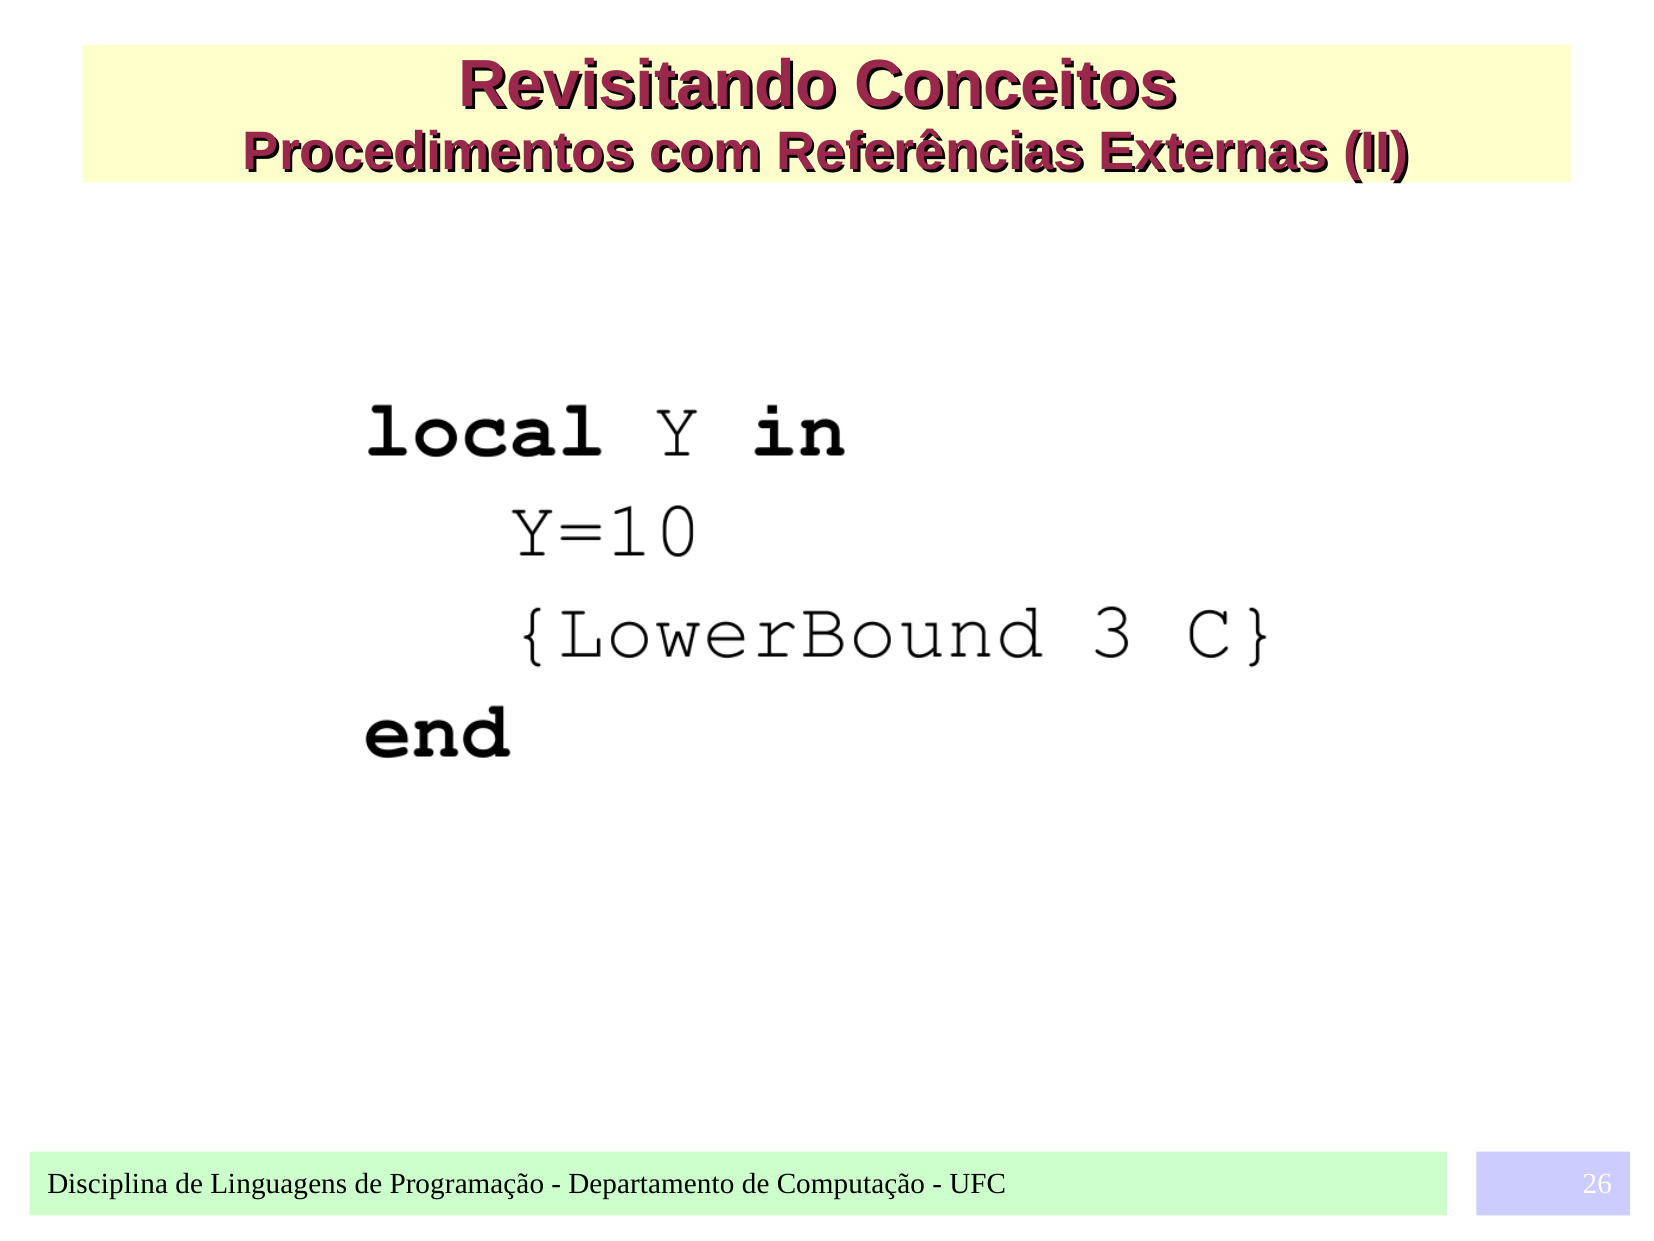

# Revisitando Conceitos Procedimentos com Referências Externas (II)
Disciplina de Linguagens de Programação - Departamento de Computação - UFC
26